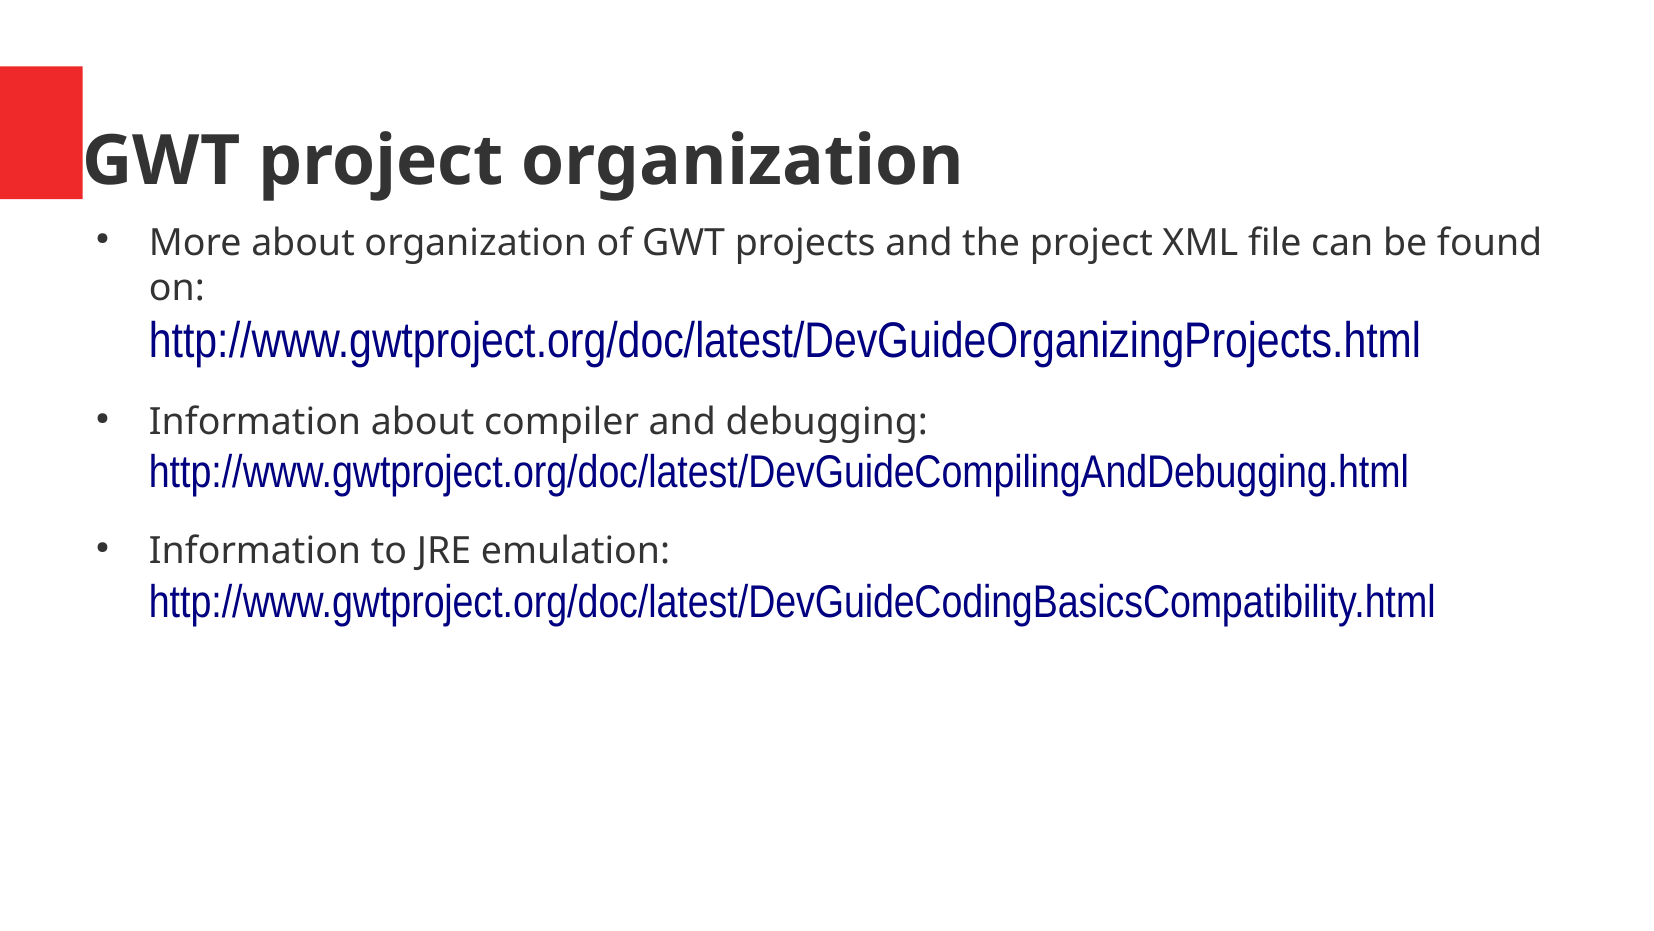

# GWT project organization
More about organization of GWT projects and the project XML file can be found on:
http://www.gwtproject.org/doc/latest/DevGuideOrganizingProjects.html
Information about compiler and debugging:
http://www.gwtproject.org/doc/latest/DevGuideCompilingAndDebugging.html
Information to JRE emulation:
http://www.gwtproject.org/doc/latest/DevGuideCodingBasicsCompatibility.html